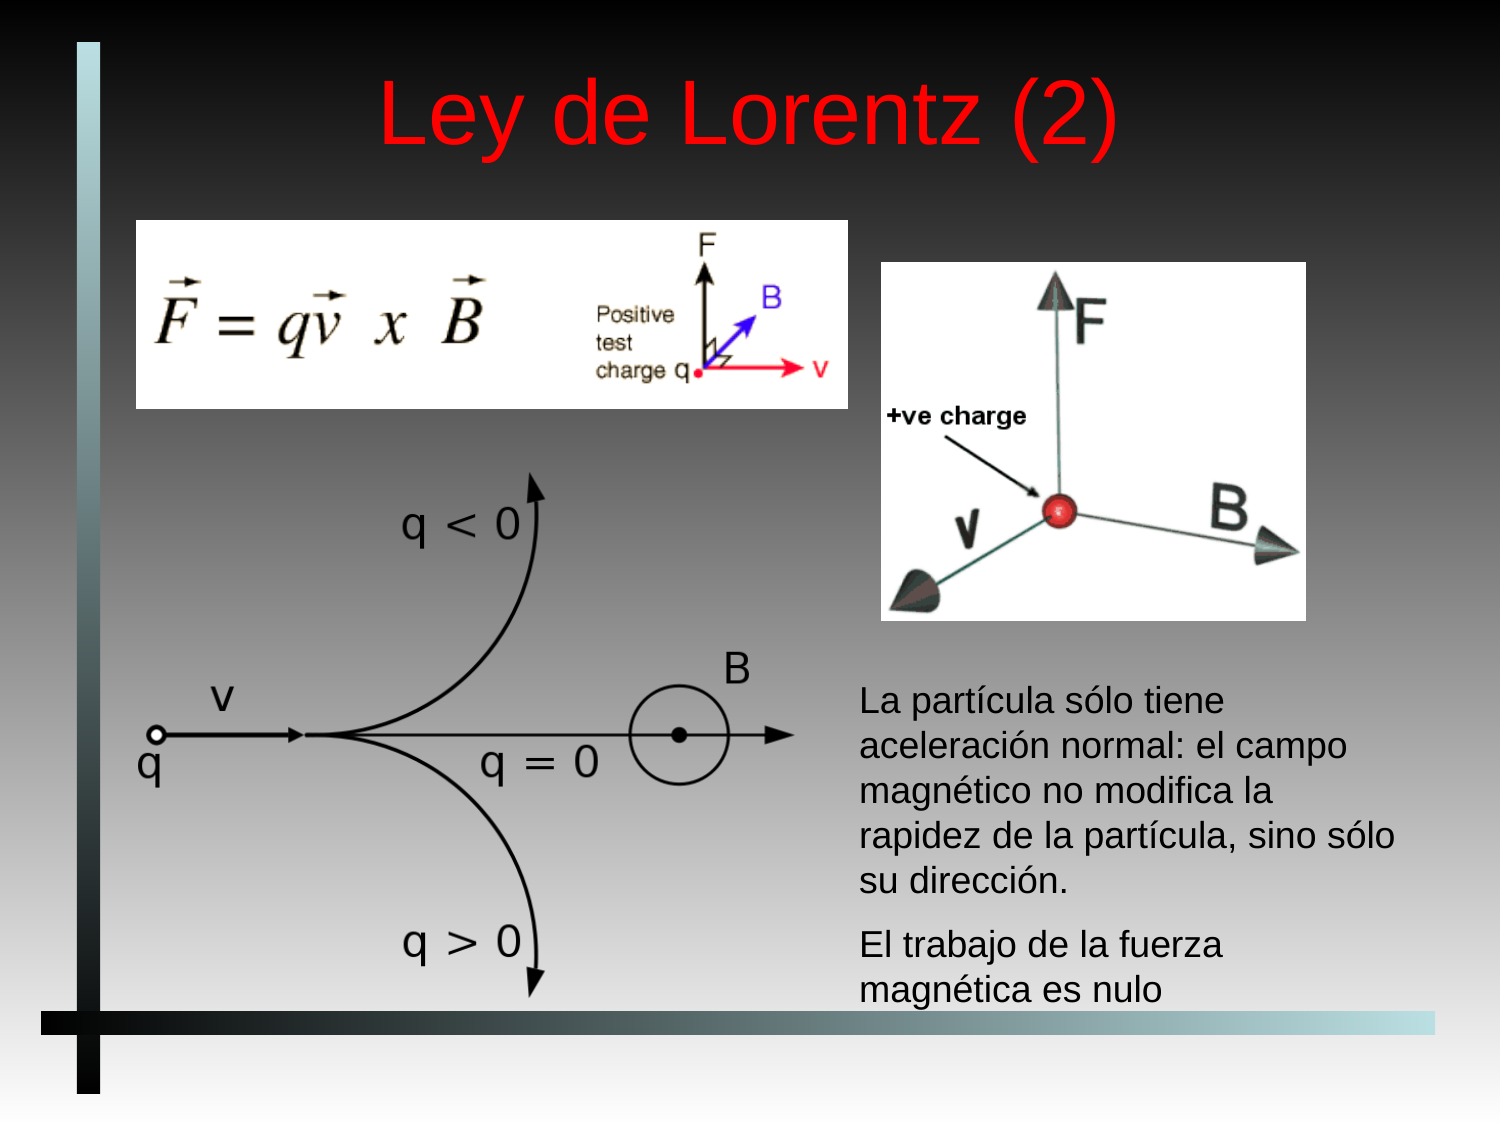

# Ley de Lorentz (2)
La partícula sólo tiene aceleración normal: el campo magnético no modifica la rapidez de la partícula, sino sólo su dirección.
El trabajo de la fuerza magnética es nulo